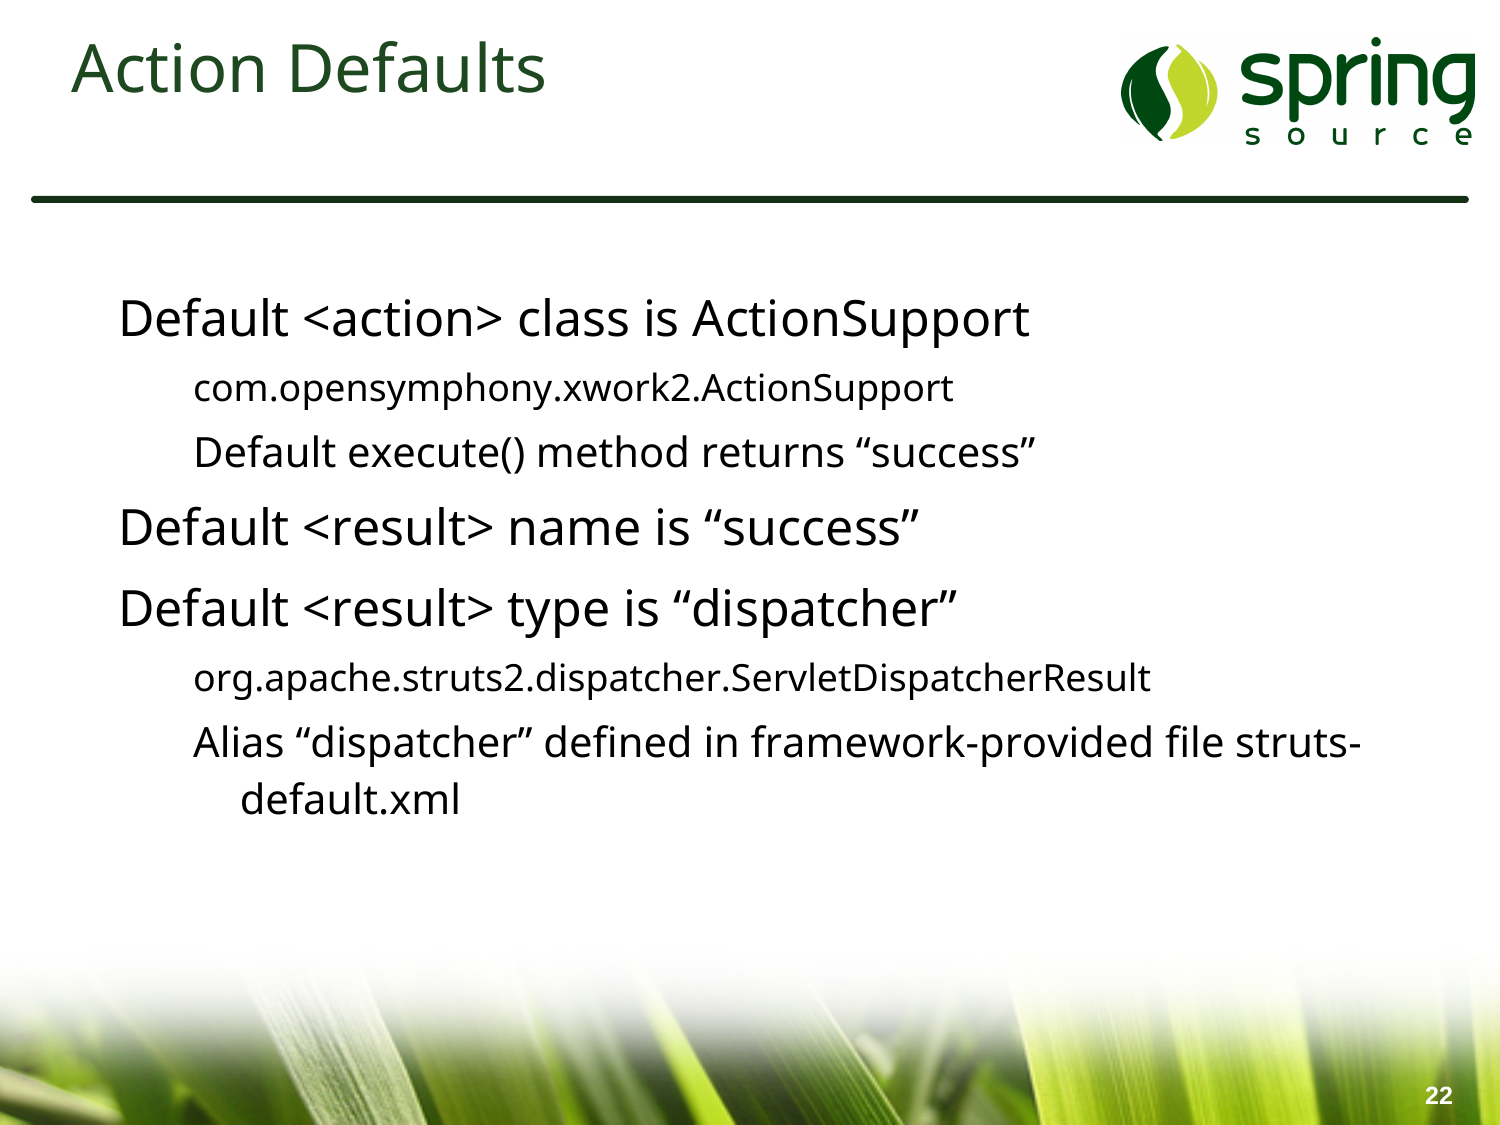

# Action Defaults
Default <action> class is ActionSupport
com.opensymphony.xwork2.ActionSupport
Default execute() method returns “success”
Default <result> name is “success”
Default <result> type is “dispatcher”
org.apache.struts2.dispatcher.ServletDispatcherResult
Alias “dispatcher” defined in framework-provided file struts-default.xml